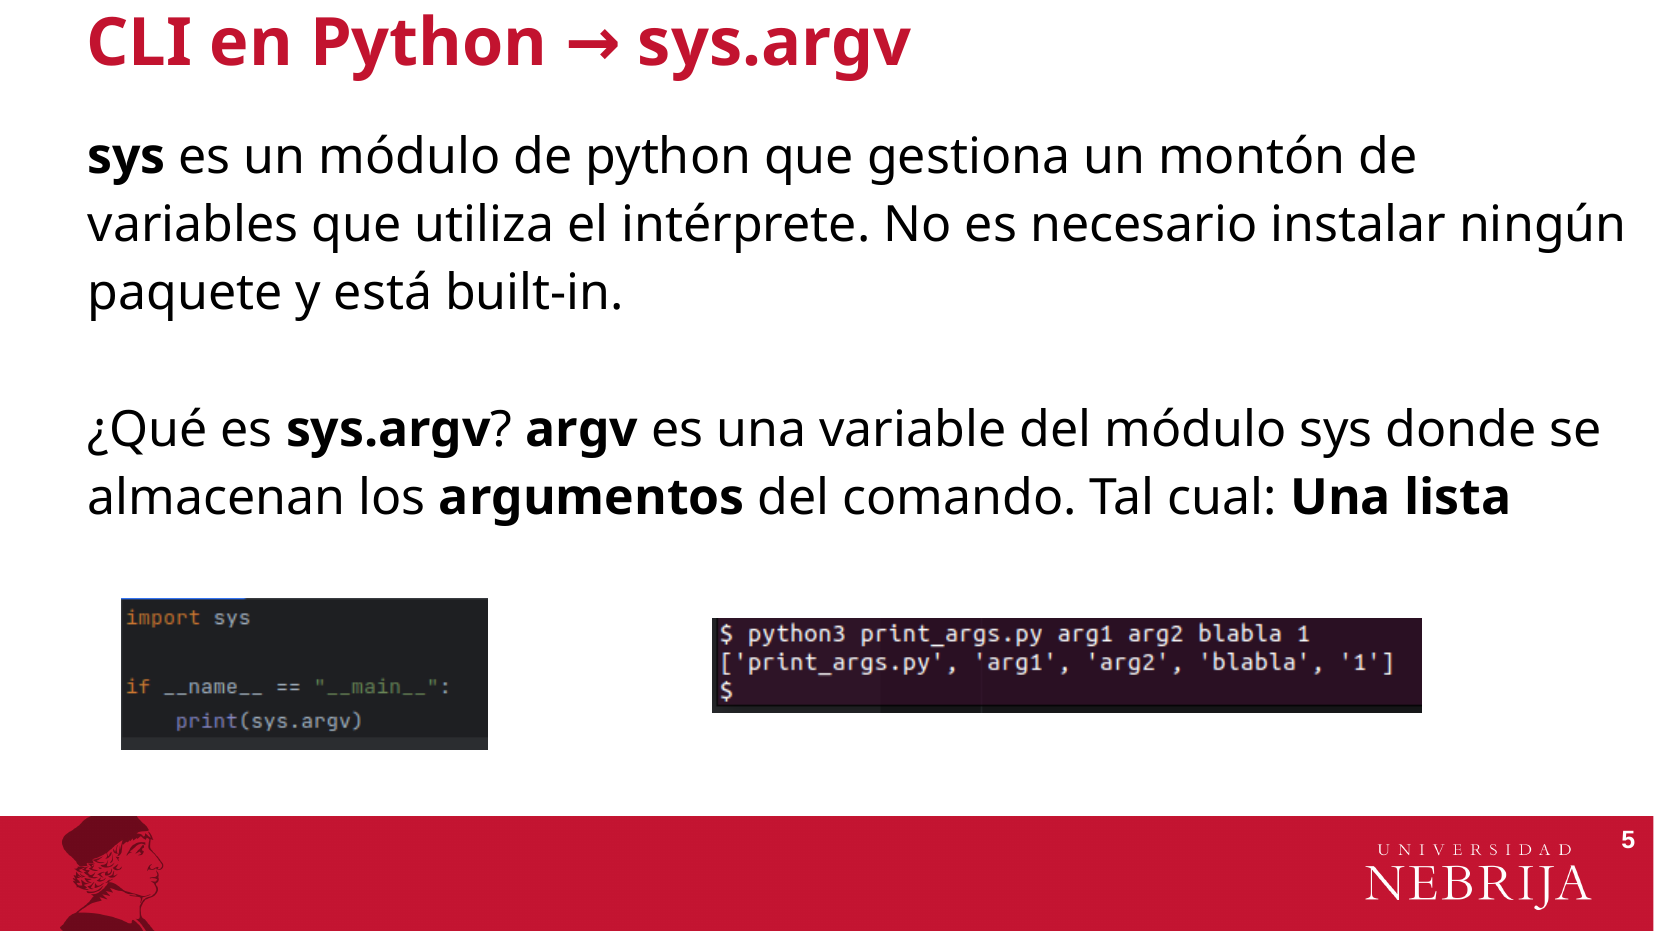

CLI en Python → sys.argv
sys es un módulo de python que gestiona un montón de variables que utiliza el intérprete. No es necesario instalar ningún paquete y está built-in.
¿Qué es sys.argv? argv es una variable del módulo sys donde se almacenan los argumentos del comando. Tal cual: Una lista